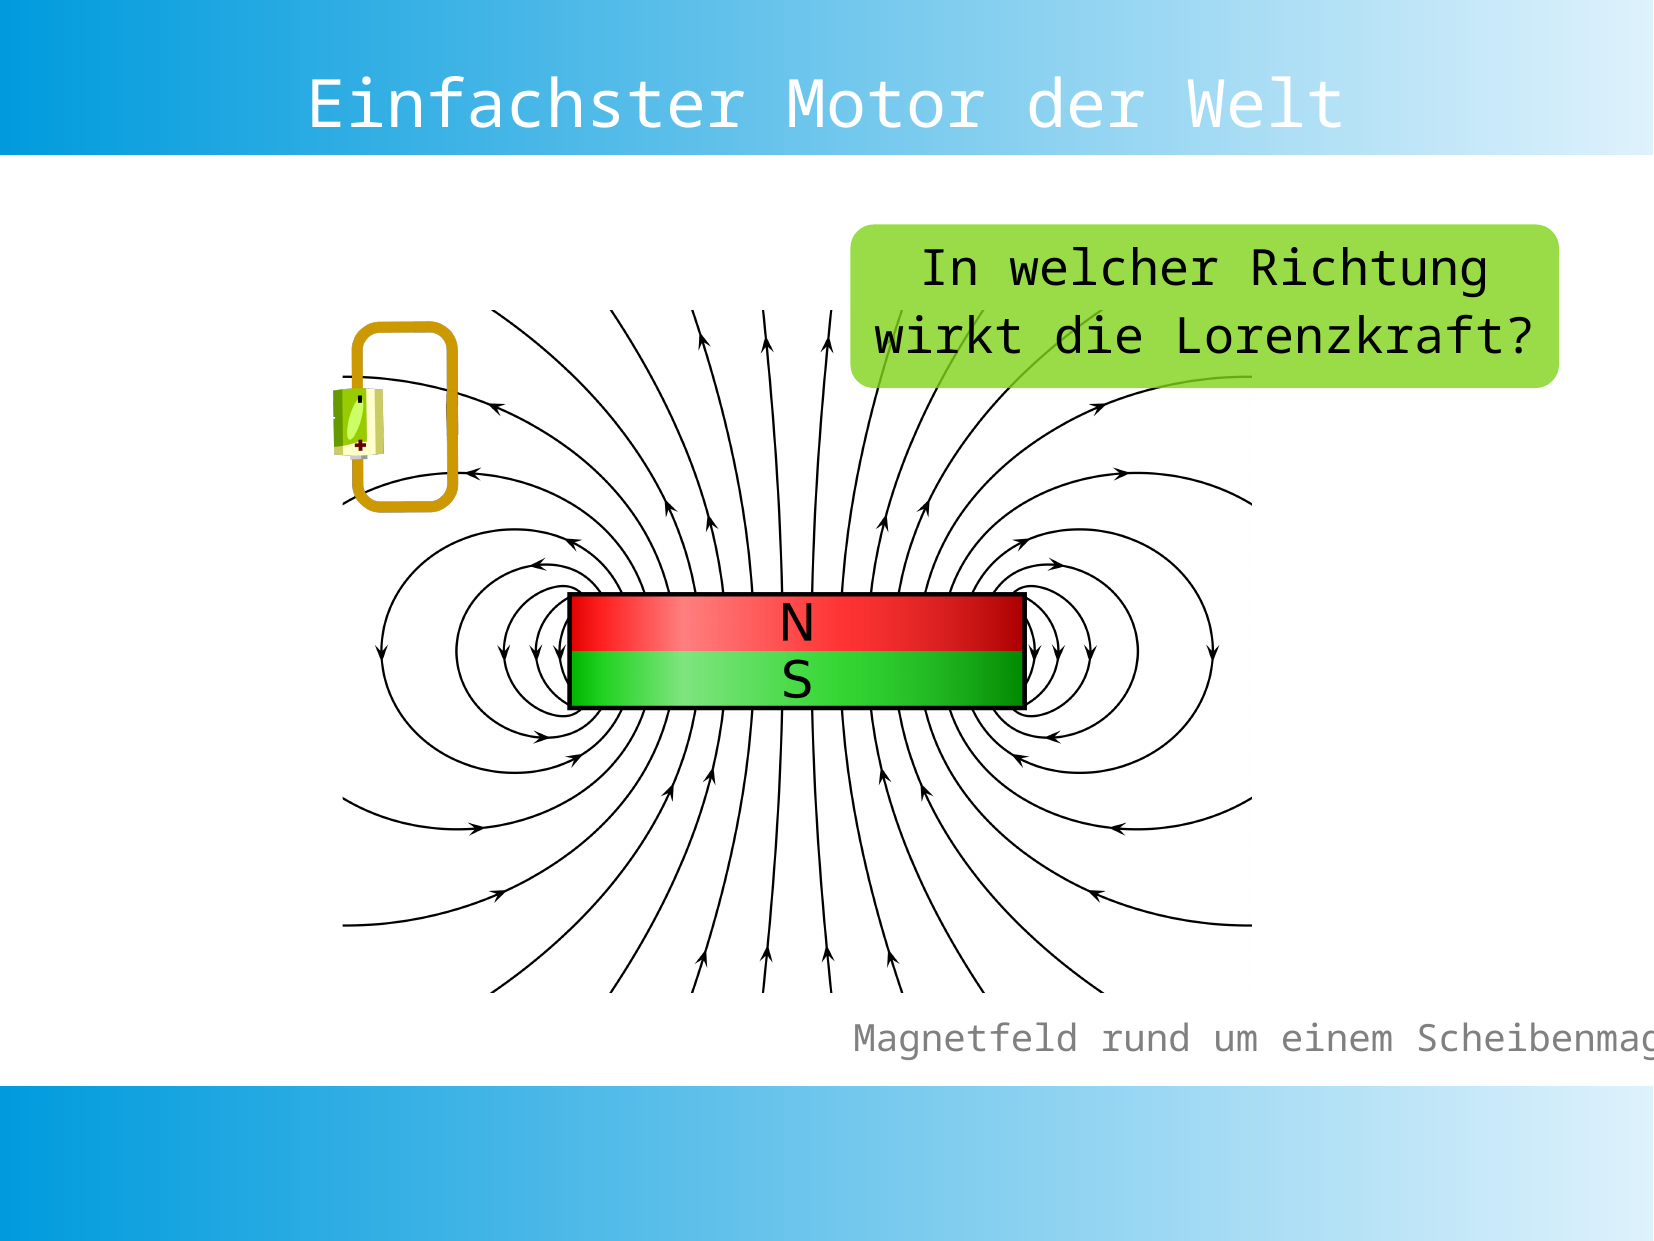

# Einfachster Motor der Welt
In welcher Richtung wirkt die Lorenzkraft?
Magnetfeld rund um einem Scheibenmagnet